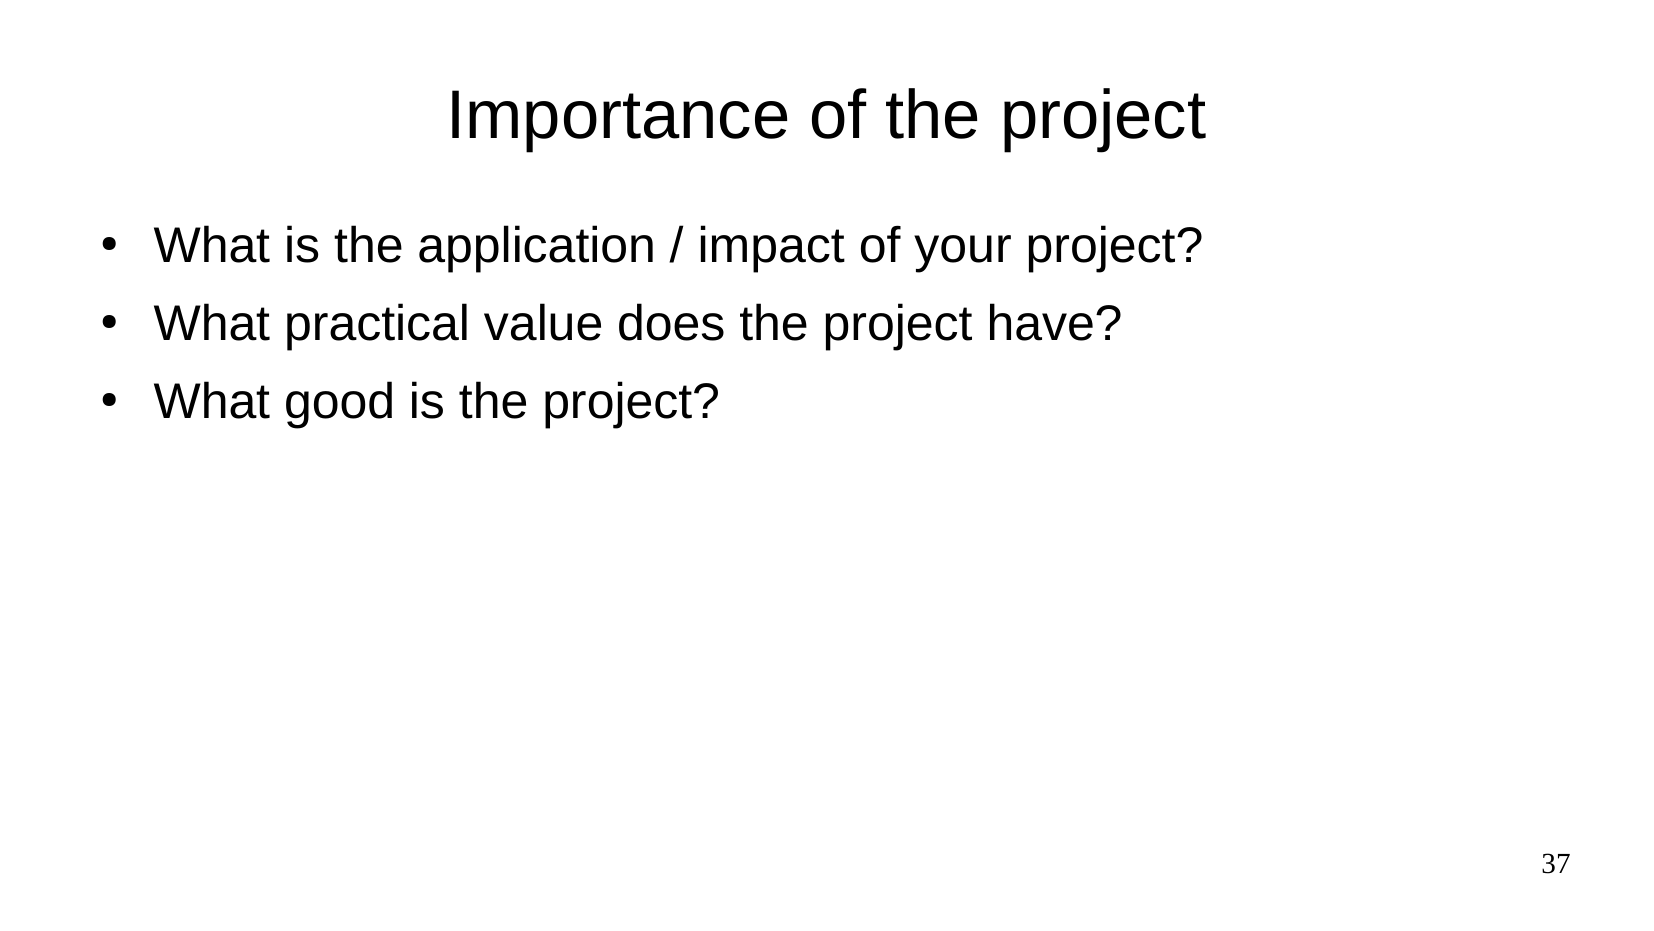

# Importance of the project
What is the application / impact of your project?
What practical value does the project have?
What good is the project?
37